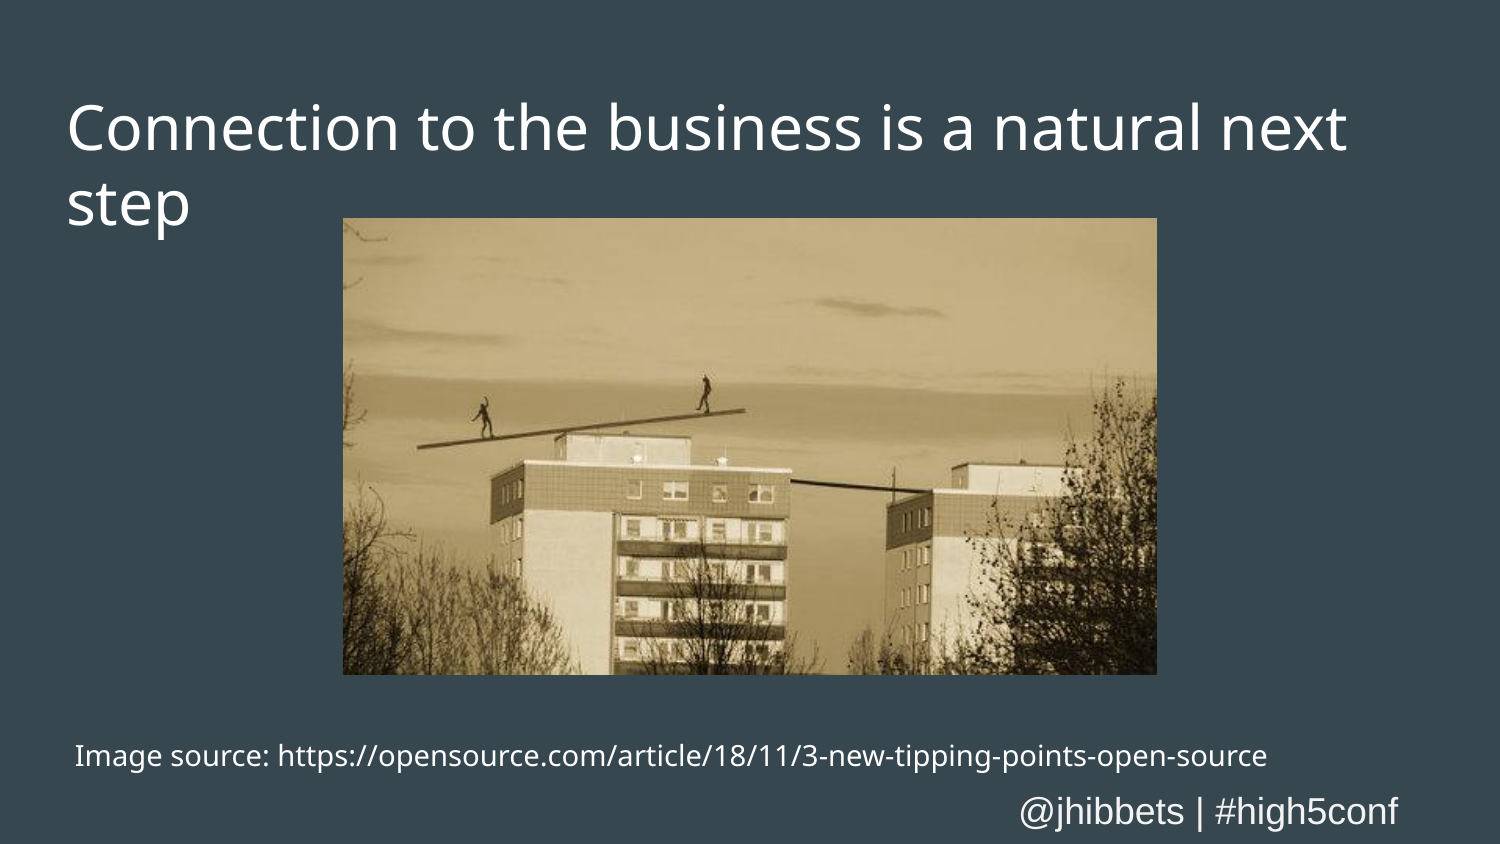

# Connection to the business is a natural next step
Image source: https://opensource.com/article/18/11/3-new-tipping-points-open-source